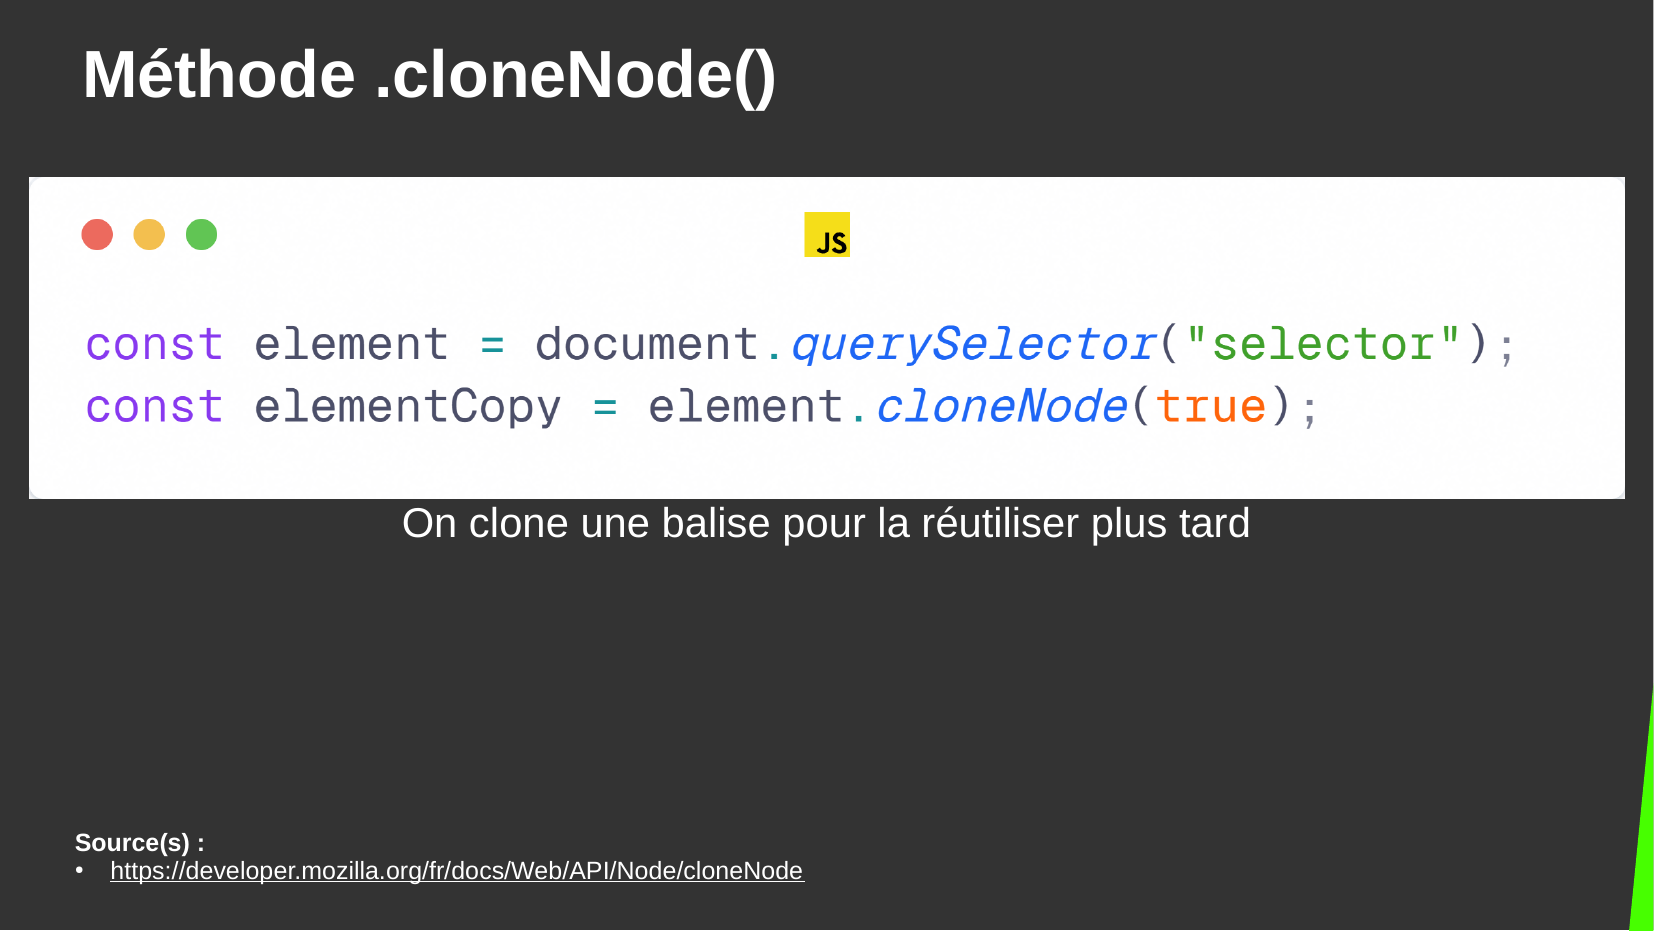

# Méthode .cloneNode()
On clone une balise pour la réutiliser plus tard
Source(s) :
https://developer.mozilla.org/fr/docs/Web/API/Node/cloneNode